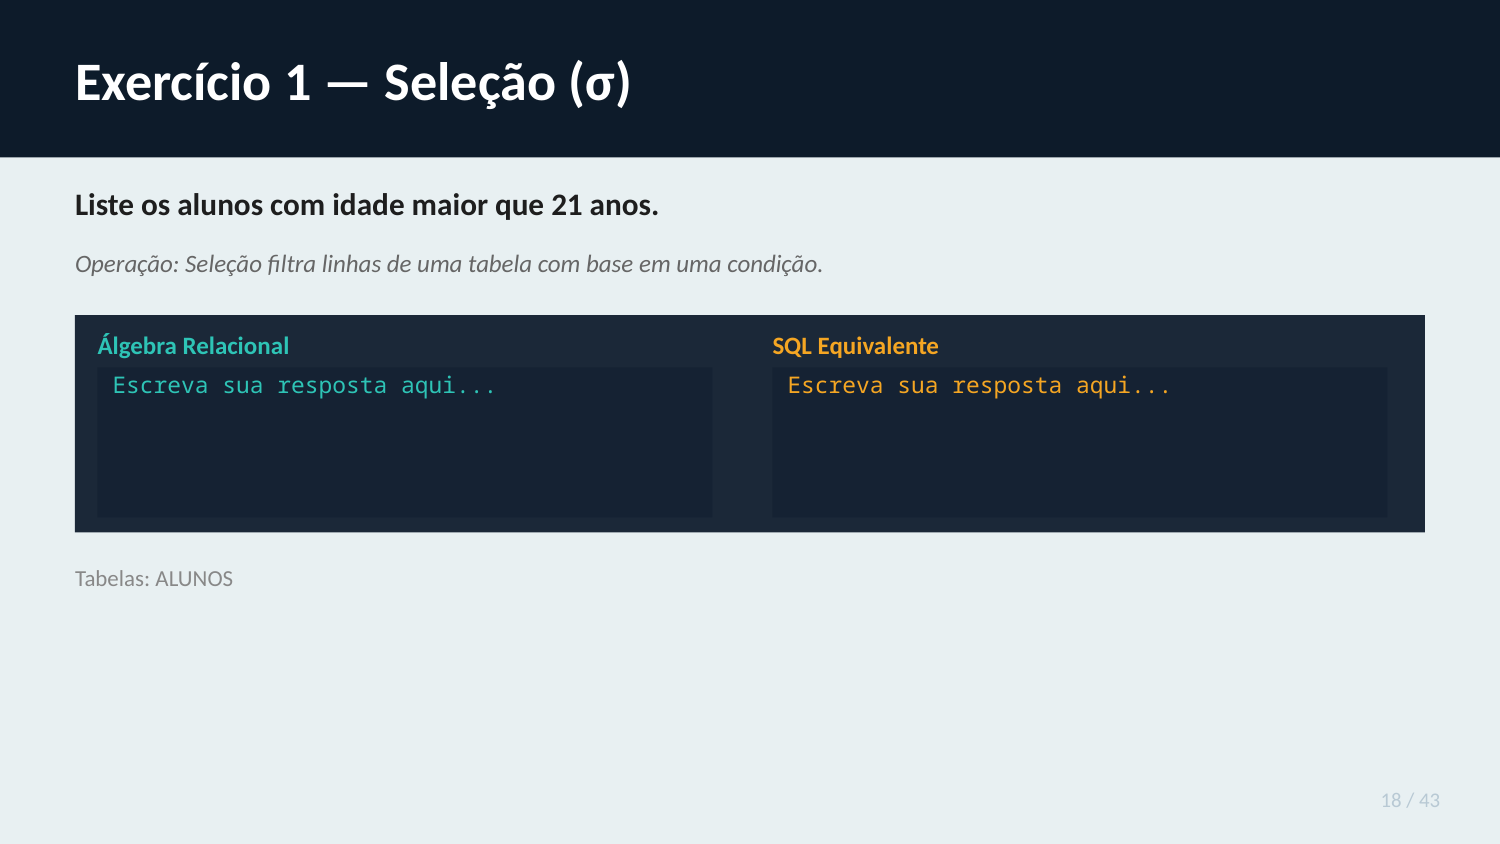

Exercício 1 — Seleção (σ)
Liste os alunos com idade maior que 21 anos.
Operação: Seleção filtra linhas de uma tabela com base em uma condição.
Álgebra Relacional
SQL Equivalente
Escreva sua resposta aqui...
Escreva sua resposta aqui...
Tabelas: ALUNOS
18 / 43